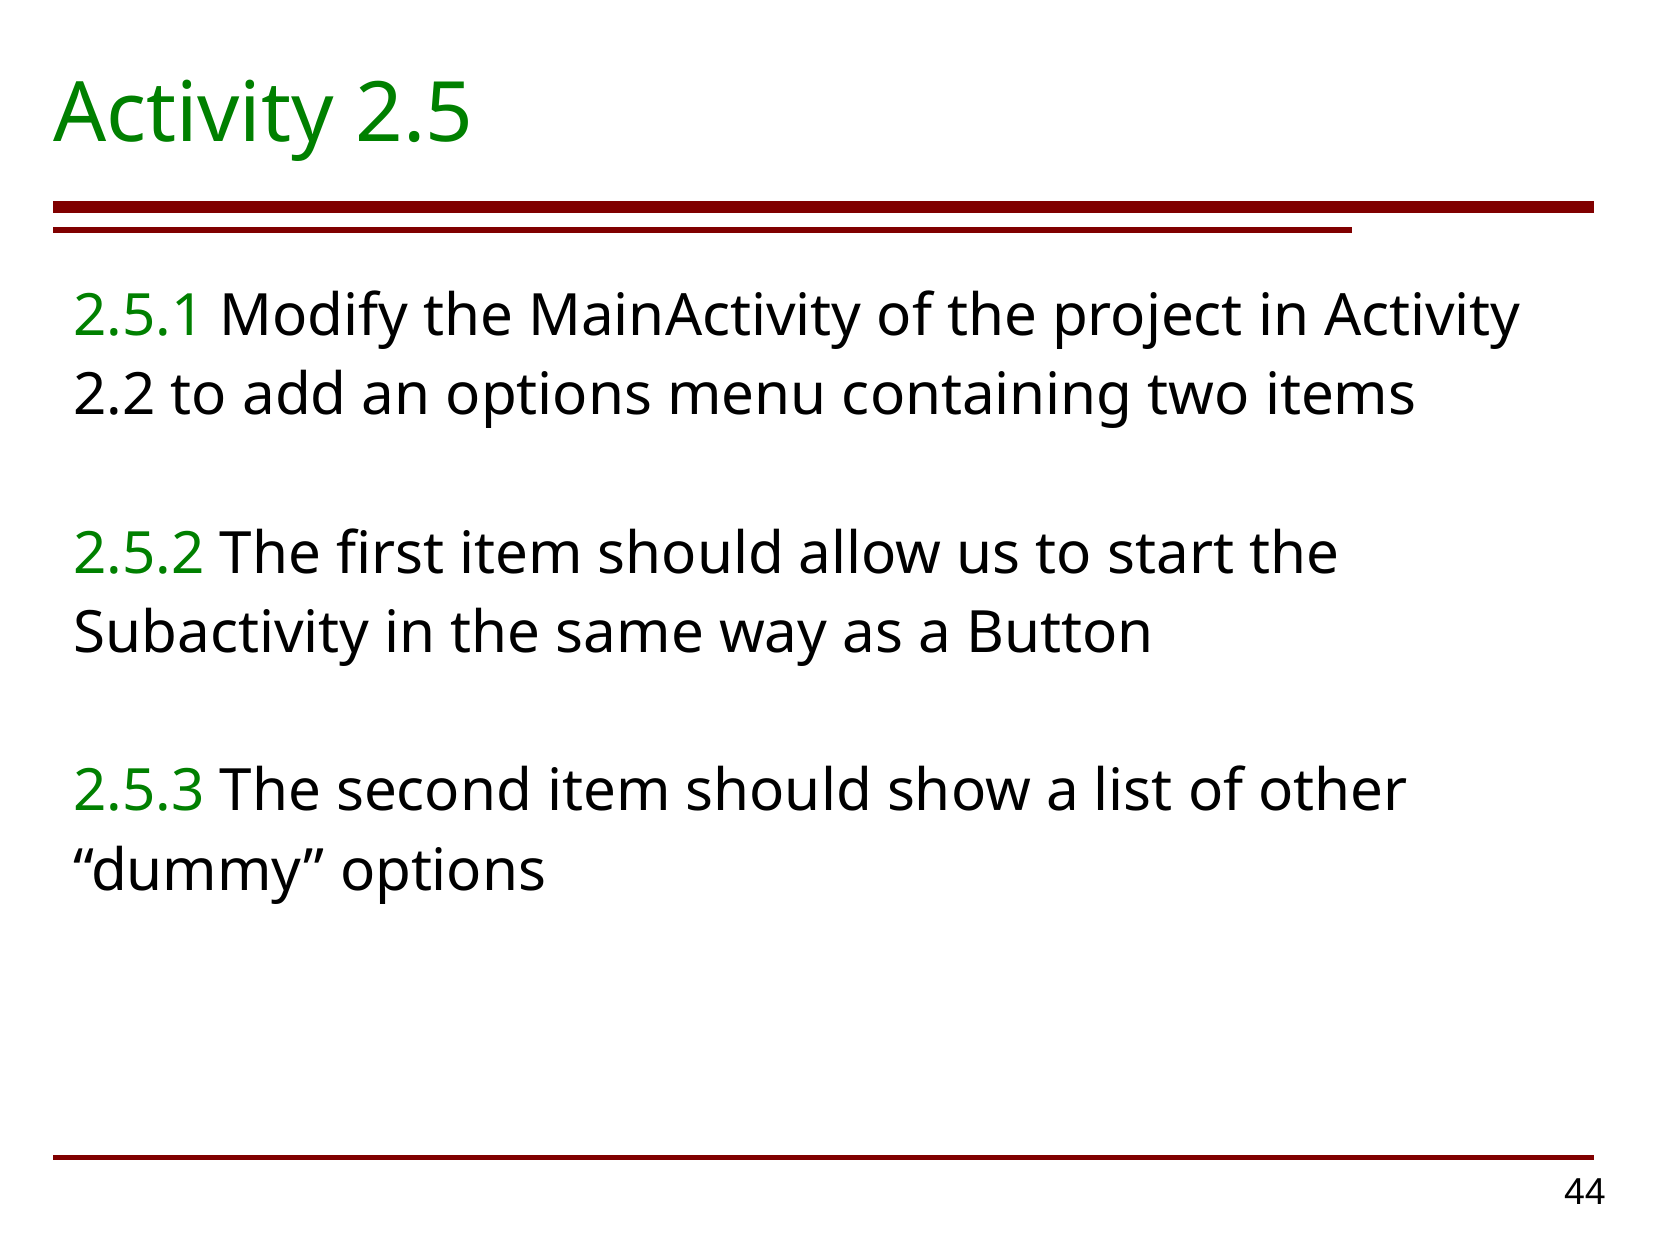

# Activity 2.5
2.5.1 Modify the MainActivity of the project in Activity 2.2 to add an options menu containing two items
2.5.2 The first item should allow us to start the Subactivity in the same way as a Button
2.5.3 The second item should show a list of other “dummy” options